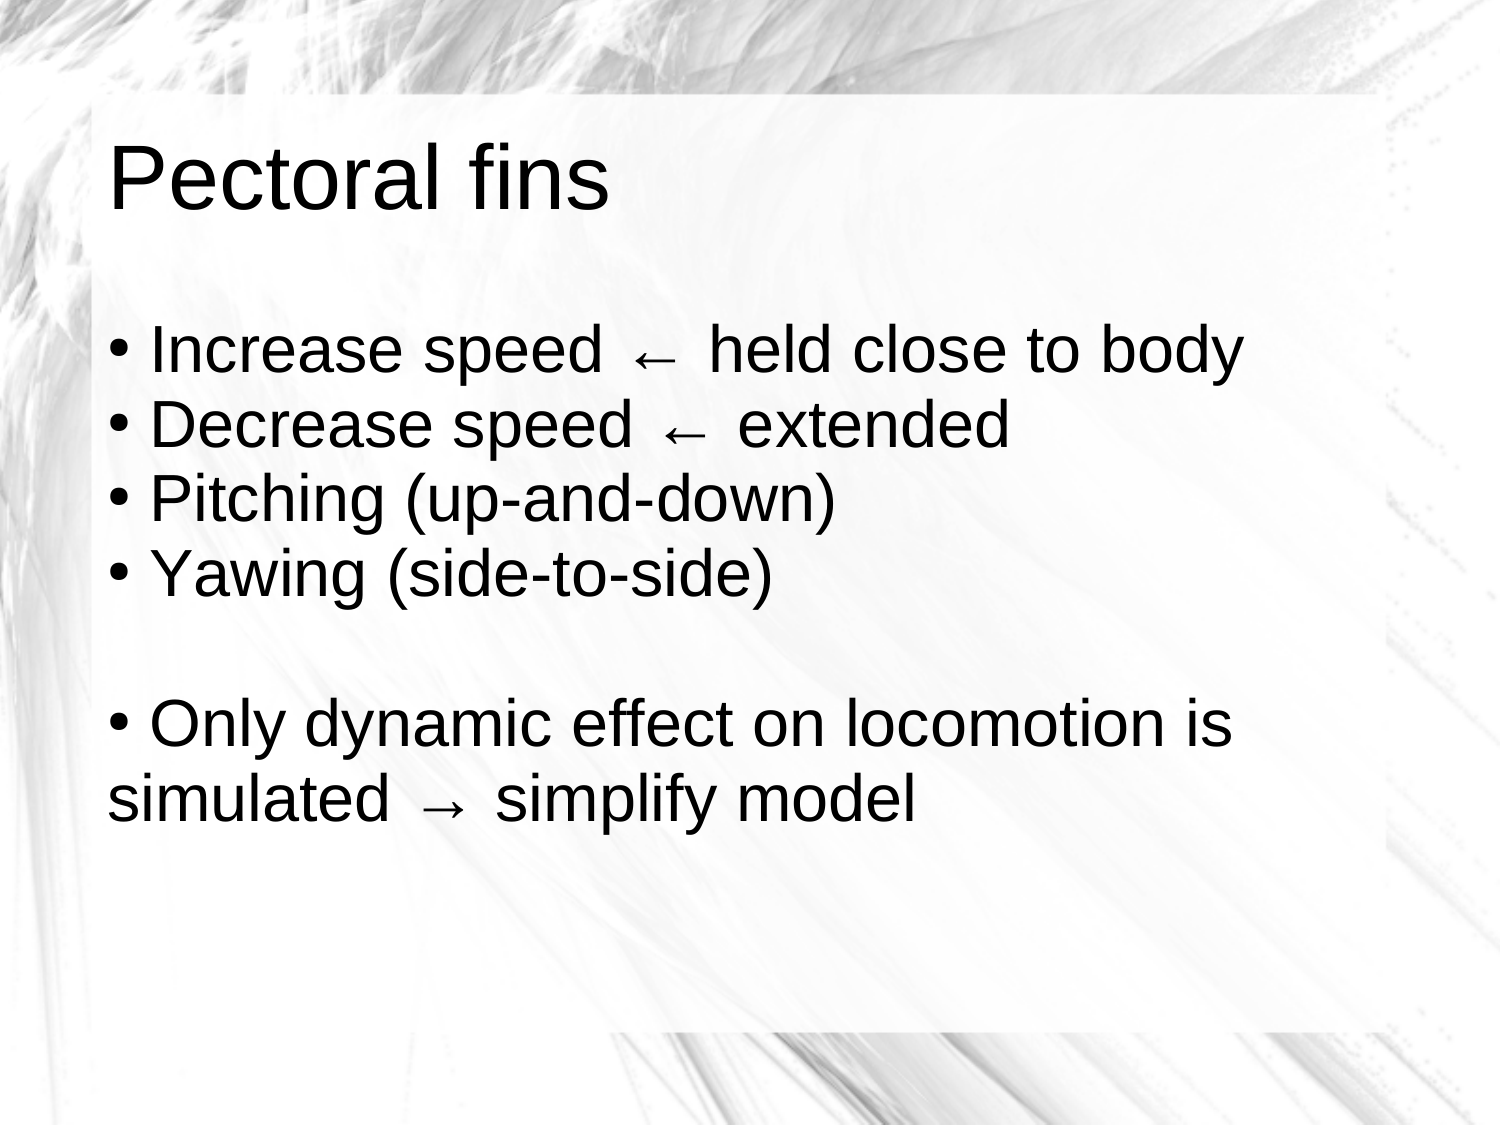

# Pectoral fins
 Increase speed ← held close to body
 Decrease speed ← extended
 Pitching (up-and-down)
 Yawing (side-to-side)
 Only dynamic effect on locomotion is simulated → simplify model